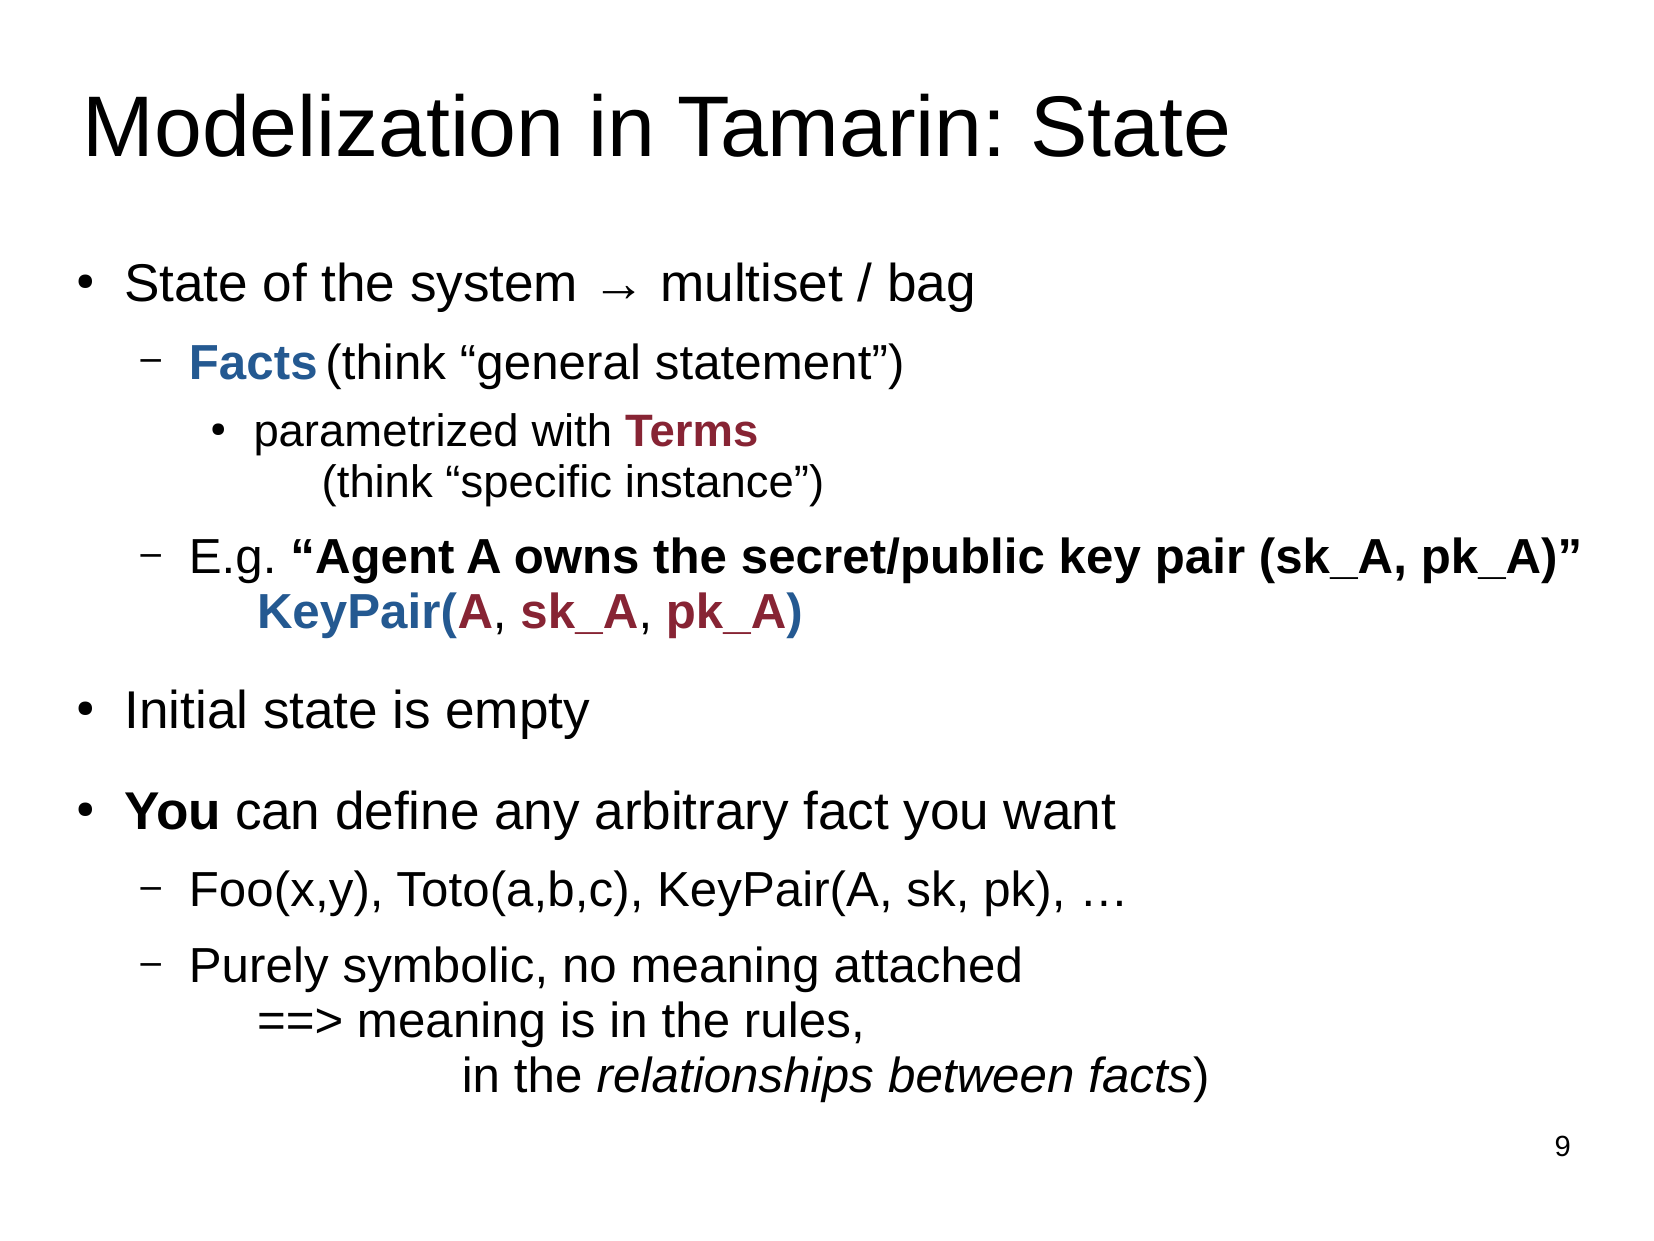

# Modelization in Tamarin: State
State of the system → multiset / bag
Facts			(think “general statement”)
parametrized with Terms
				(think “specific instance”)
E.g. “Agent A owns the secret/public key pair (sk_A, pk_A)”
	KeyPair(A, sk_A, pk_A)
Initial state is empty
You can define any arbitrary fact you want
Foo(x,y), Toto(a,b,c), KeyPair(A, sk, pk), …
Purely symbolic, no meaning attached
	==> meaning is in the rules,
	 	 	in the relationships between facts)
9